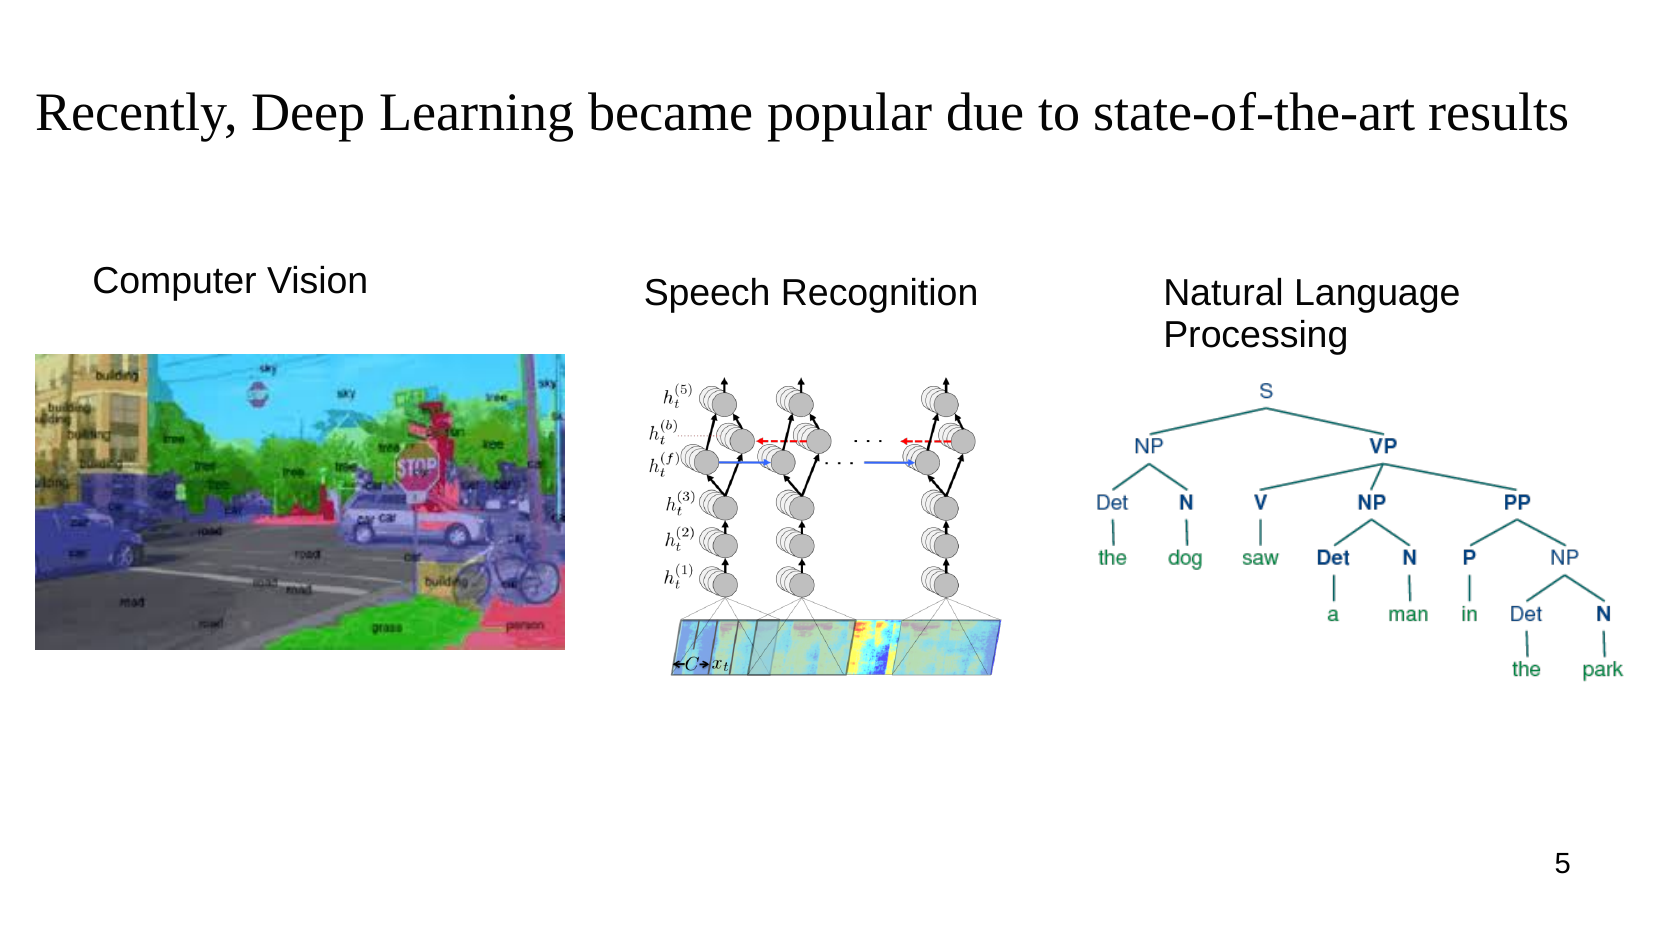

# Recently, Deep Learning became popular due to state-of-the-art results
Computer Vision
Speech Recognition
Natural Language Processing
5